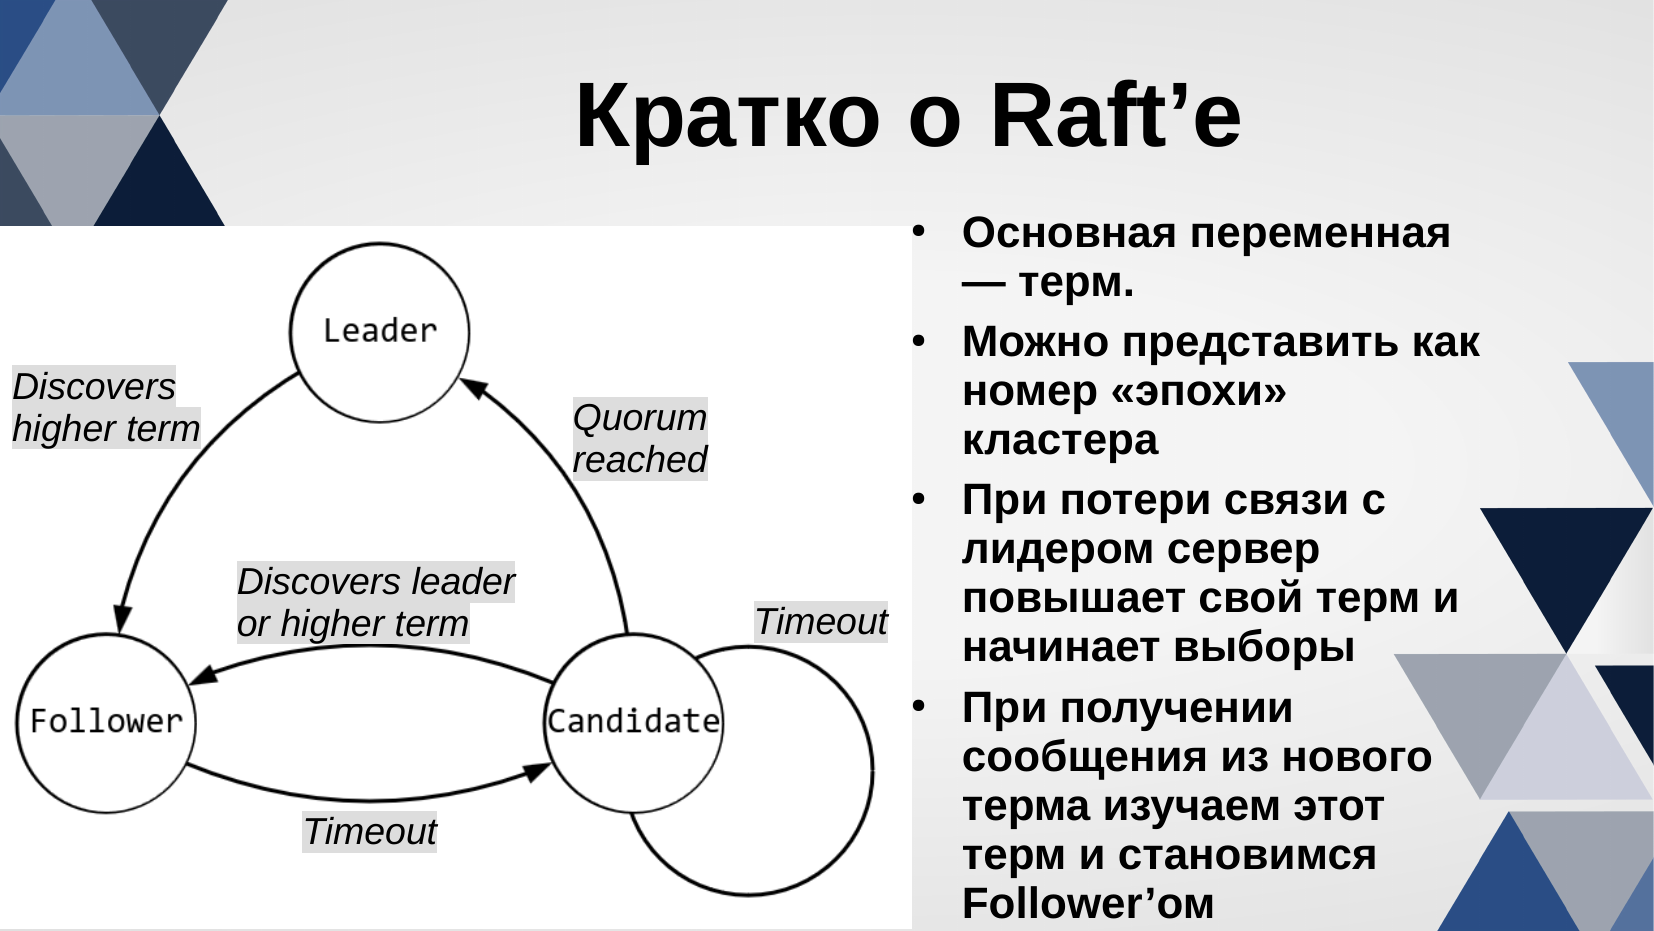

# Кратко о Raft’е
Основная переменная — терм.
Можно представить как номер «эпохи» кластера
При потери связи с лидером сервер повышает свой терм и начинает выборы
При получении сообщения из нового терма изучаем этот терм и становимся Follower’ом
Discovers higher term
Quorum reached
Discovers leader or higher term
Timeout
Timeout